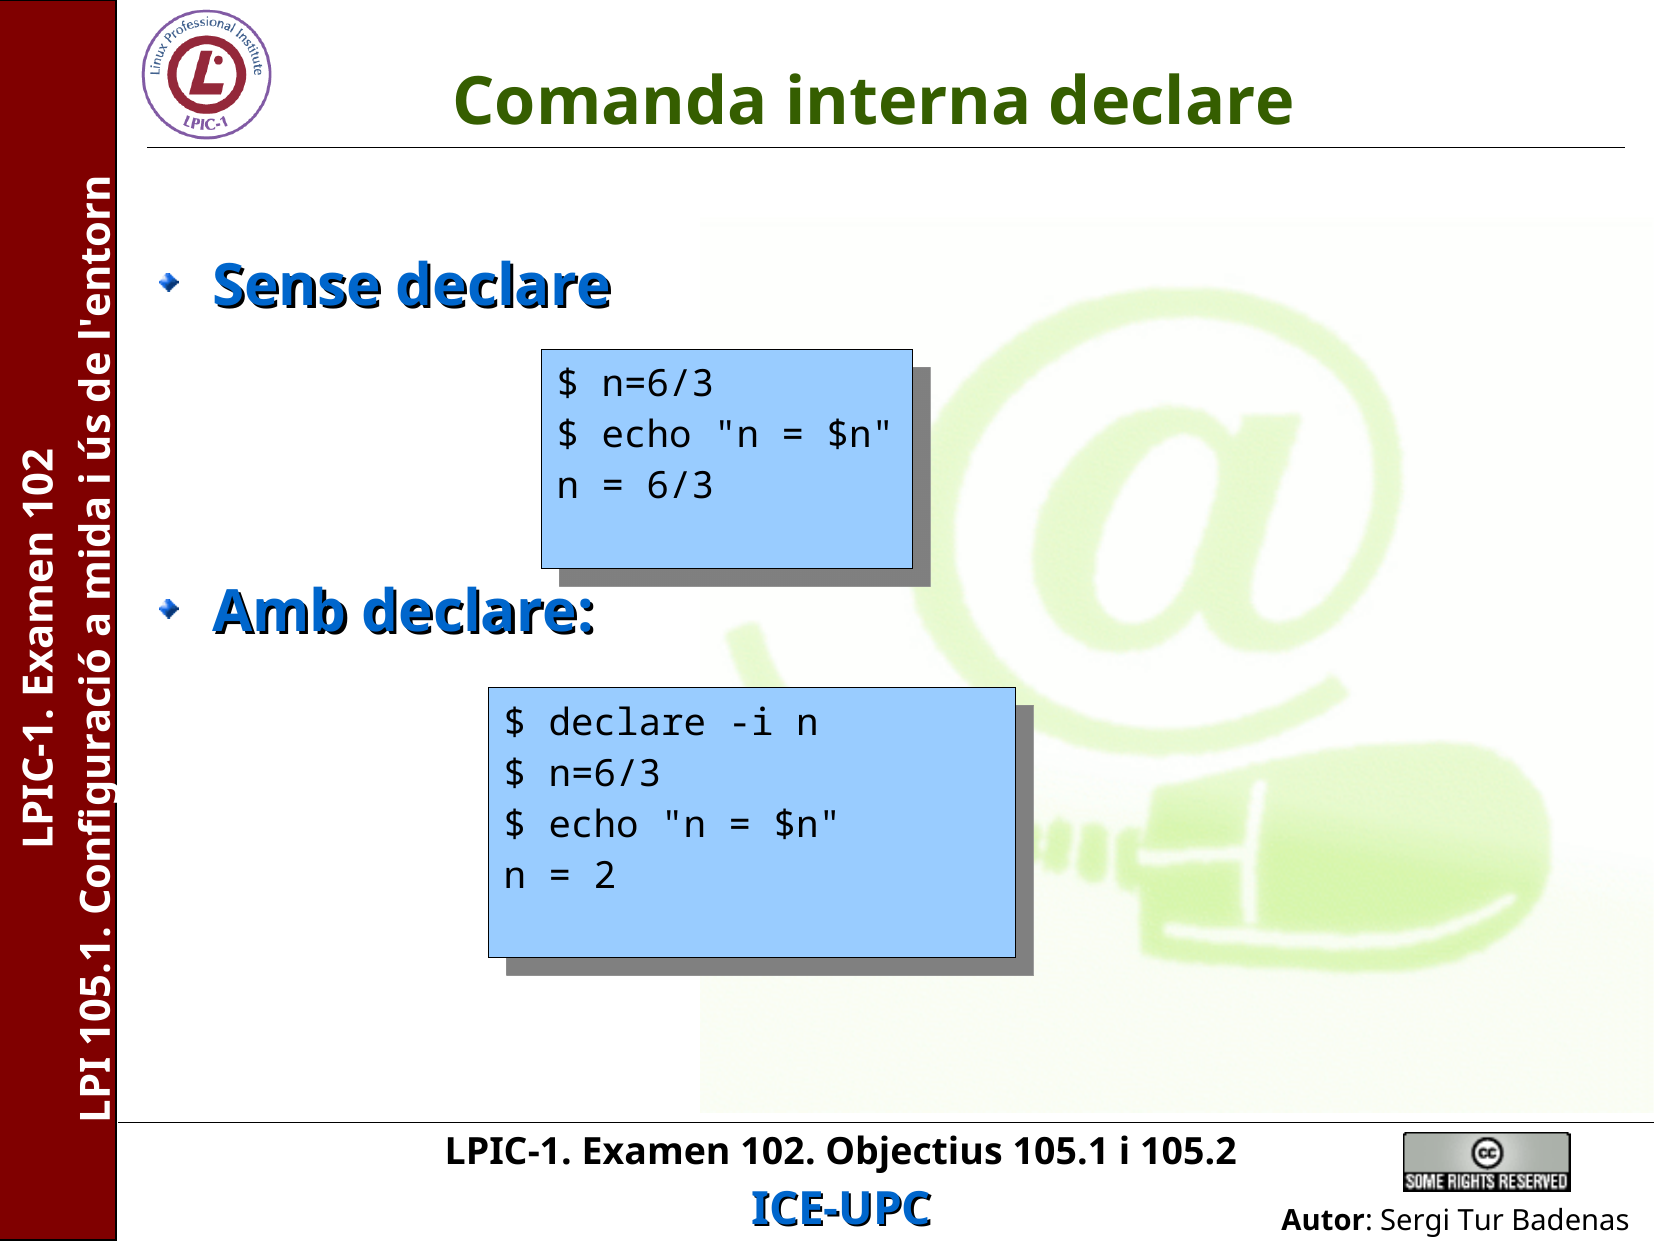

# Comanda interna declare
Sense declare
Amb declare:
$ n=6/3
$ echo "n = $n"
n = 6/3
$ declare -i n
$ n=6/3
$ echo "n = $n"
n = 2